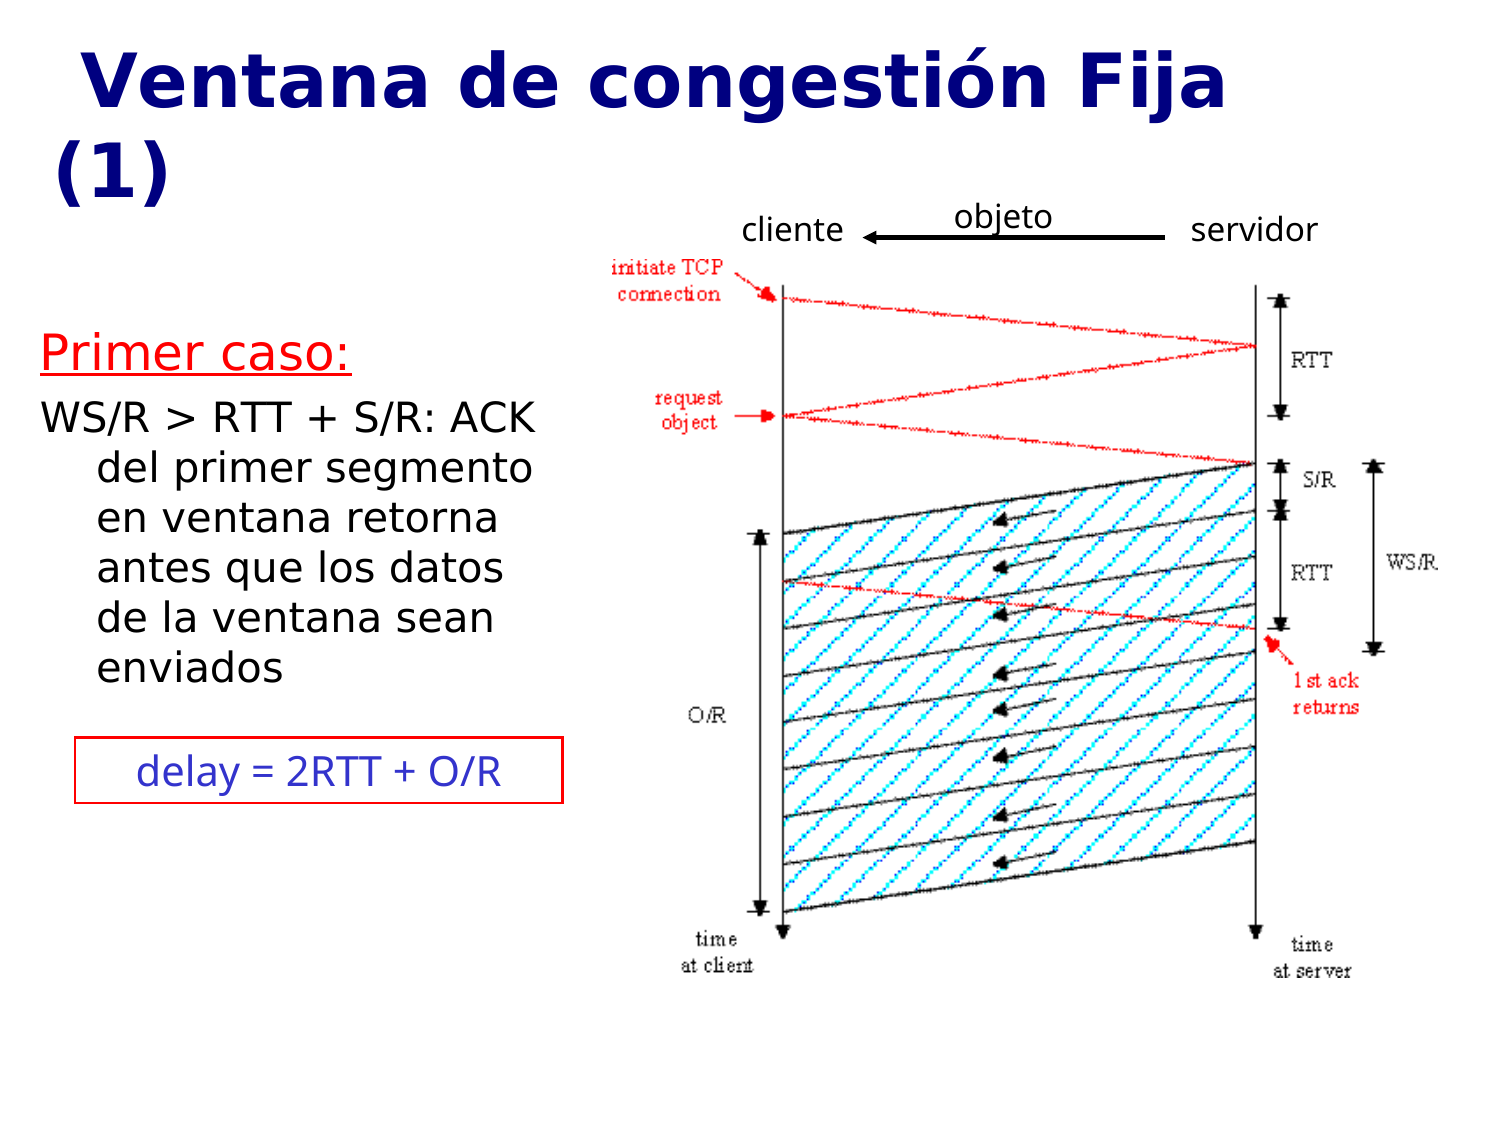

# Ventana de congestión Fija (1)
objeto
cliente
servidor
Primer caso:
WS/R > RTT + S/R: ACK del primer segmento en ventana retorna antes que los datos de la ventana sean enviados
delay = 2RTT + O/R